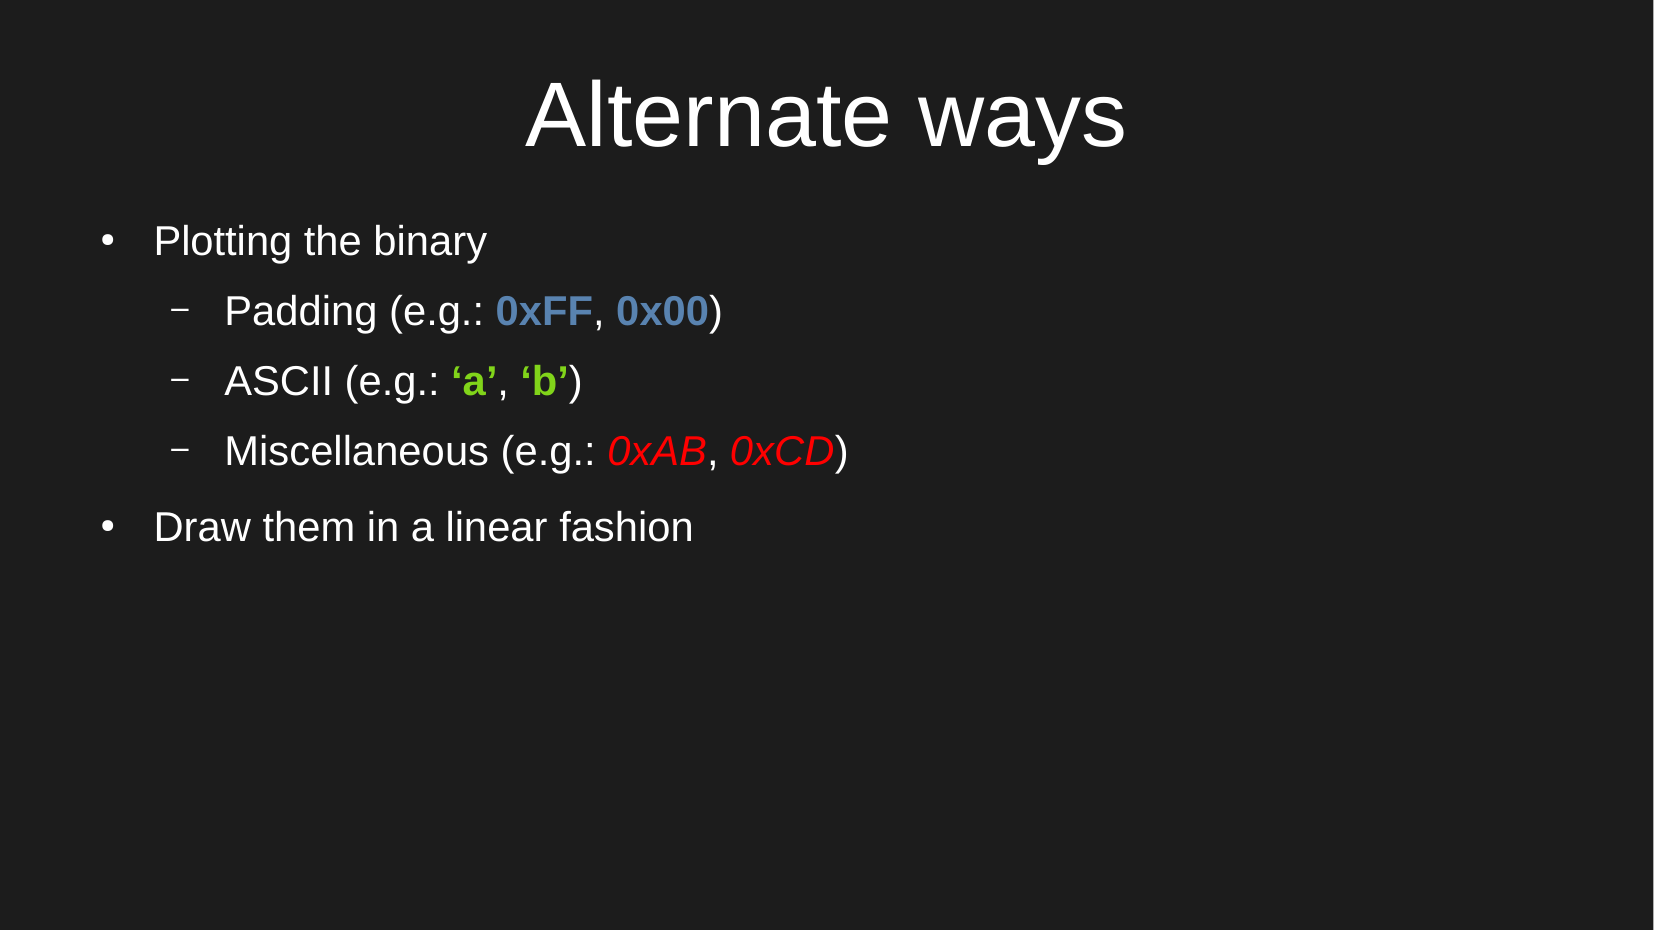

# Alternate ways
Plotting the binary
Padding (e.g.: 0xFF, 0x00)
ASCII (e.g.: ‘a’, ‘b’)
Miscellaneous (e.g.: 0xAB, 0xCD)
Draw them in a linear fashion